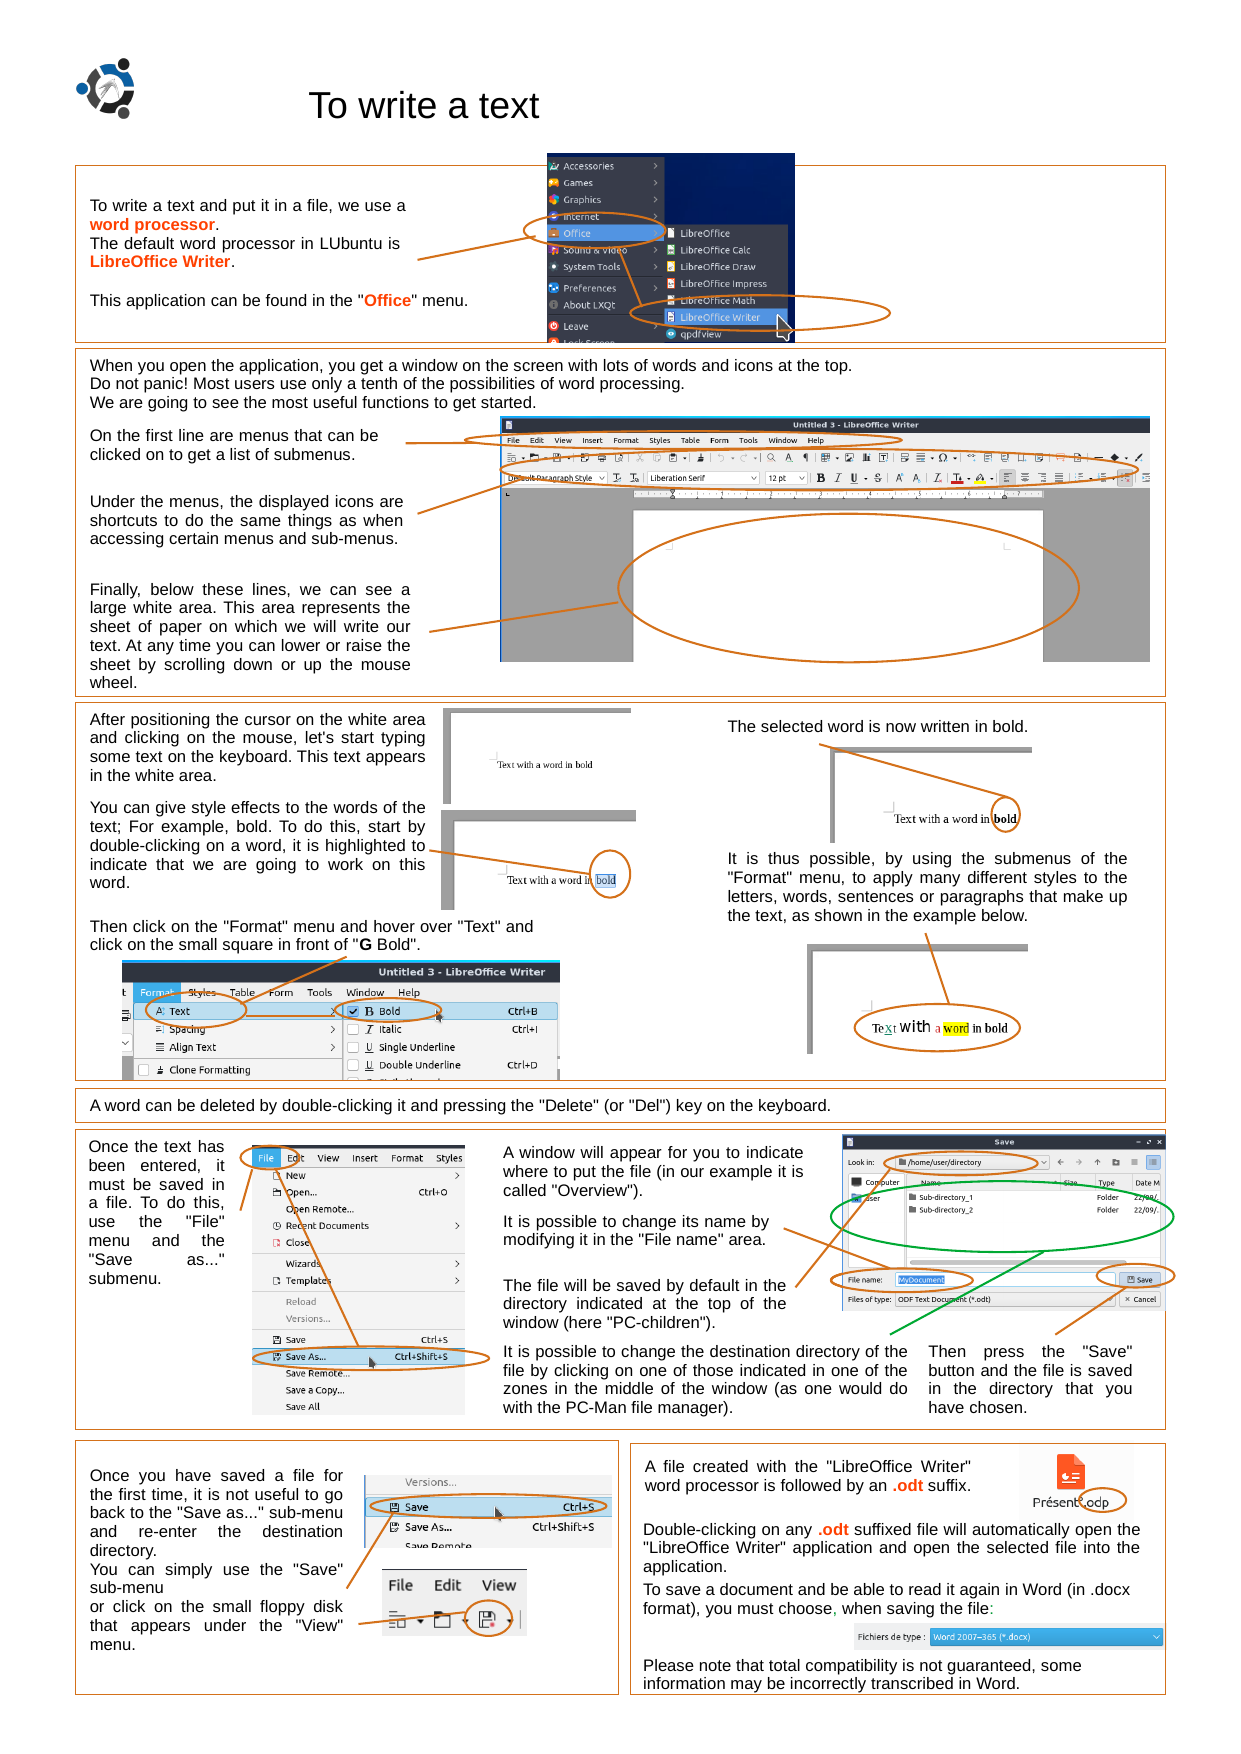

To write a text
To write a text and put it in a file, we use a word processor.
The default word processor in LUbuntu is LibreOffice Writer.
This application can be found in the "Office" menu.
When you open the application, you get a window on the screen with lots of words and icons at the top.
Do not panic! Most users use only a tenth of the possibilities of word processing.
We are going to see the most useful functions to get started.
On the first line are menus that can be clicked on to get a list of submenus.
Under the menus, the displayed icons are shortcuts to do the same things as when accessing certain menus and sub-menus.
Finally, below these lines, we can see a large white area. This area represents the sheet of paper on which we will write our text. At any time you can lower or raise the sheet by scrolling down or up the mouse wheel.
After positioning the cursor on the white area and clicking on the mouse, let's start typing some text on the keyboard. This text appears in the white area.
The selected word is now written in bold.
You can give style effects to the words of the text; For example, bold. To do this, start by double-clicking on a word, it is highlighted to indicate that we are going to work on this word.
It is thus possible, by using the submenus of the "Format" menu, to apply many different styles to the letters, words, sentences or paragraphs that make up the text, as shown in the example below.
Then click on the "Format" menu and hover over "Text" and click on the small square in front of "G Bold".
A word can be deleted by double-clicking it and pressing the "Delete" (or "Del") key on the keyboard.
Once the text has been entered, it must be saved in a file. To do this, use the "File" menu and the "Save as..." submenu.
A window will appear for you to indicate where to put the file (in our example it is called "Overview").
It is possible to change its name by modifying it in the "File name" area.
The file will be saved by default in the directory indicated at the top of the window (here "PC-children").
It is possible to change the destination directory of the file by clicking on one of those indicated in one of the zones in the middle of the window (as one would do with the PC-Man file manager).
Then press the "Save" button and the file is saved in the directory that you have chosen.
A file created with the "LibreOffice Writer" word processor is followed by an .odt suffix.
Once you have saved a file for the first time, it is not useful to go back to the "Save as..." sub-menu and re-enter the destination directory.
You can simply use the "Save" sub-menu
or click on the small floppy disk that appears under the "View" menu.
Double-clicking on any .odt suffixed file will automatically open the "LibreOffice Writer" application and open the selected file into the application.
To save a document and be able to read it again in Word (in .docx format), you must choose, when saving the file:
Please note that total compatibility is not guaranteed, some information may be incorrectly transcribed in Word.